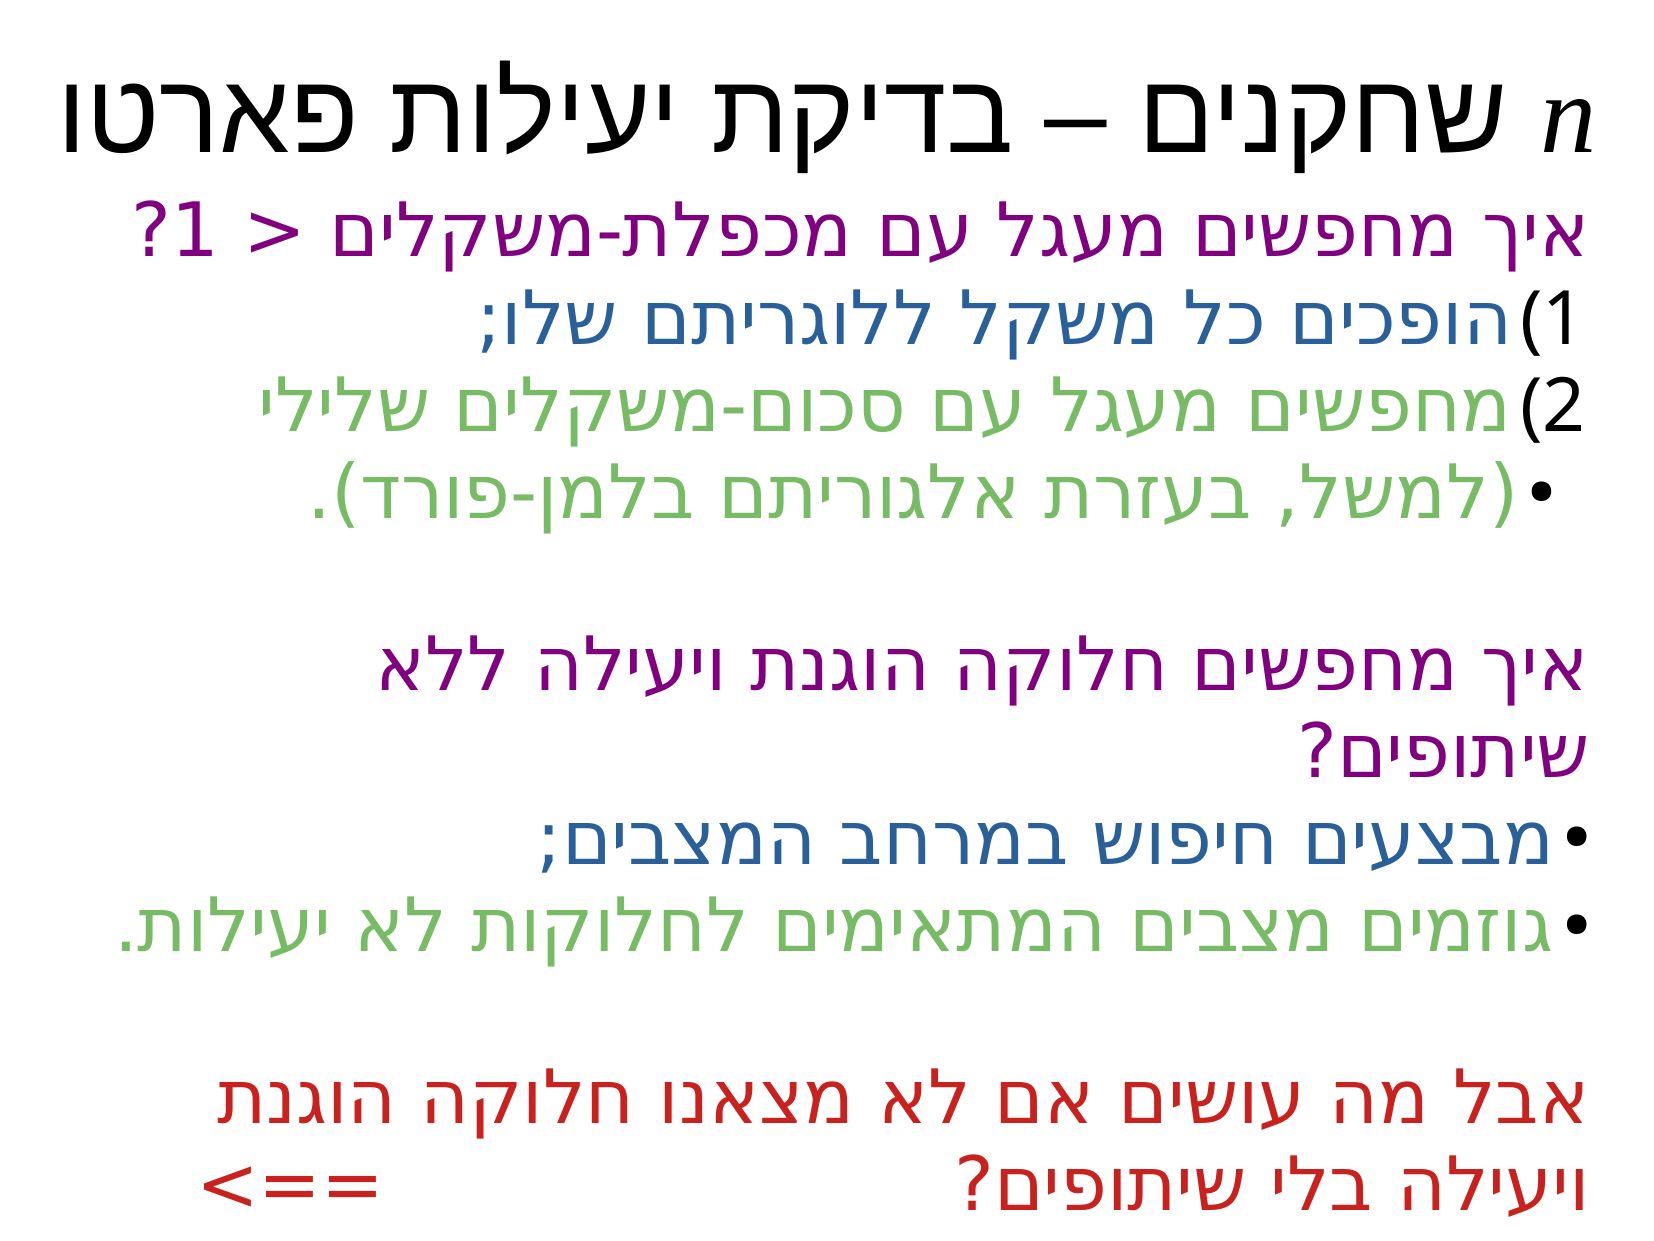

# n שחקנים – בדיקת יעילות פארטו
איך מחפשים מעגל עם מכפלת-משקלים < 1?
הופכים כל משקל ללוגריתם שלו;
מחפשים מעגל עם סכום-משקלים שלילי
(למשל, בעזרת אלגוריתם בלמן-פורד).
איך מחפשים חלוקה הוגנת ויעילה ללא שיתופים?
מבצעים חיפוש במרחב המצבים;
גוזמים מצבים המתאימים לחלוקות לא יעילות.
אבל מה עושים אם לא מצאנו חלוקה הוגנת ויעילה בלי שיתופים? ==>